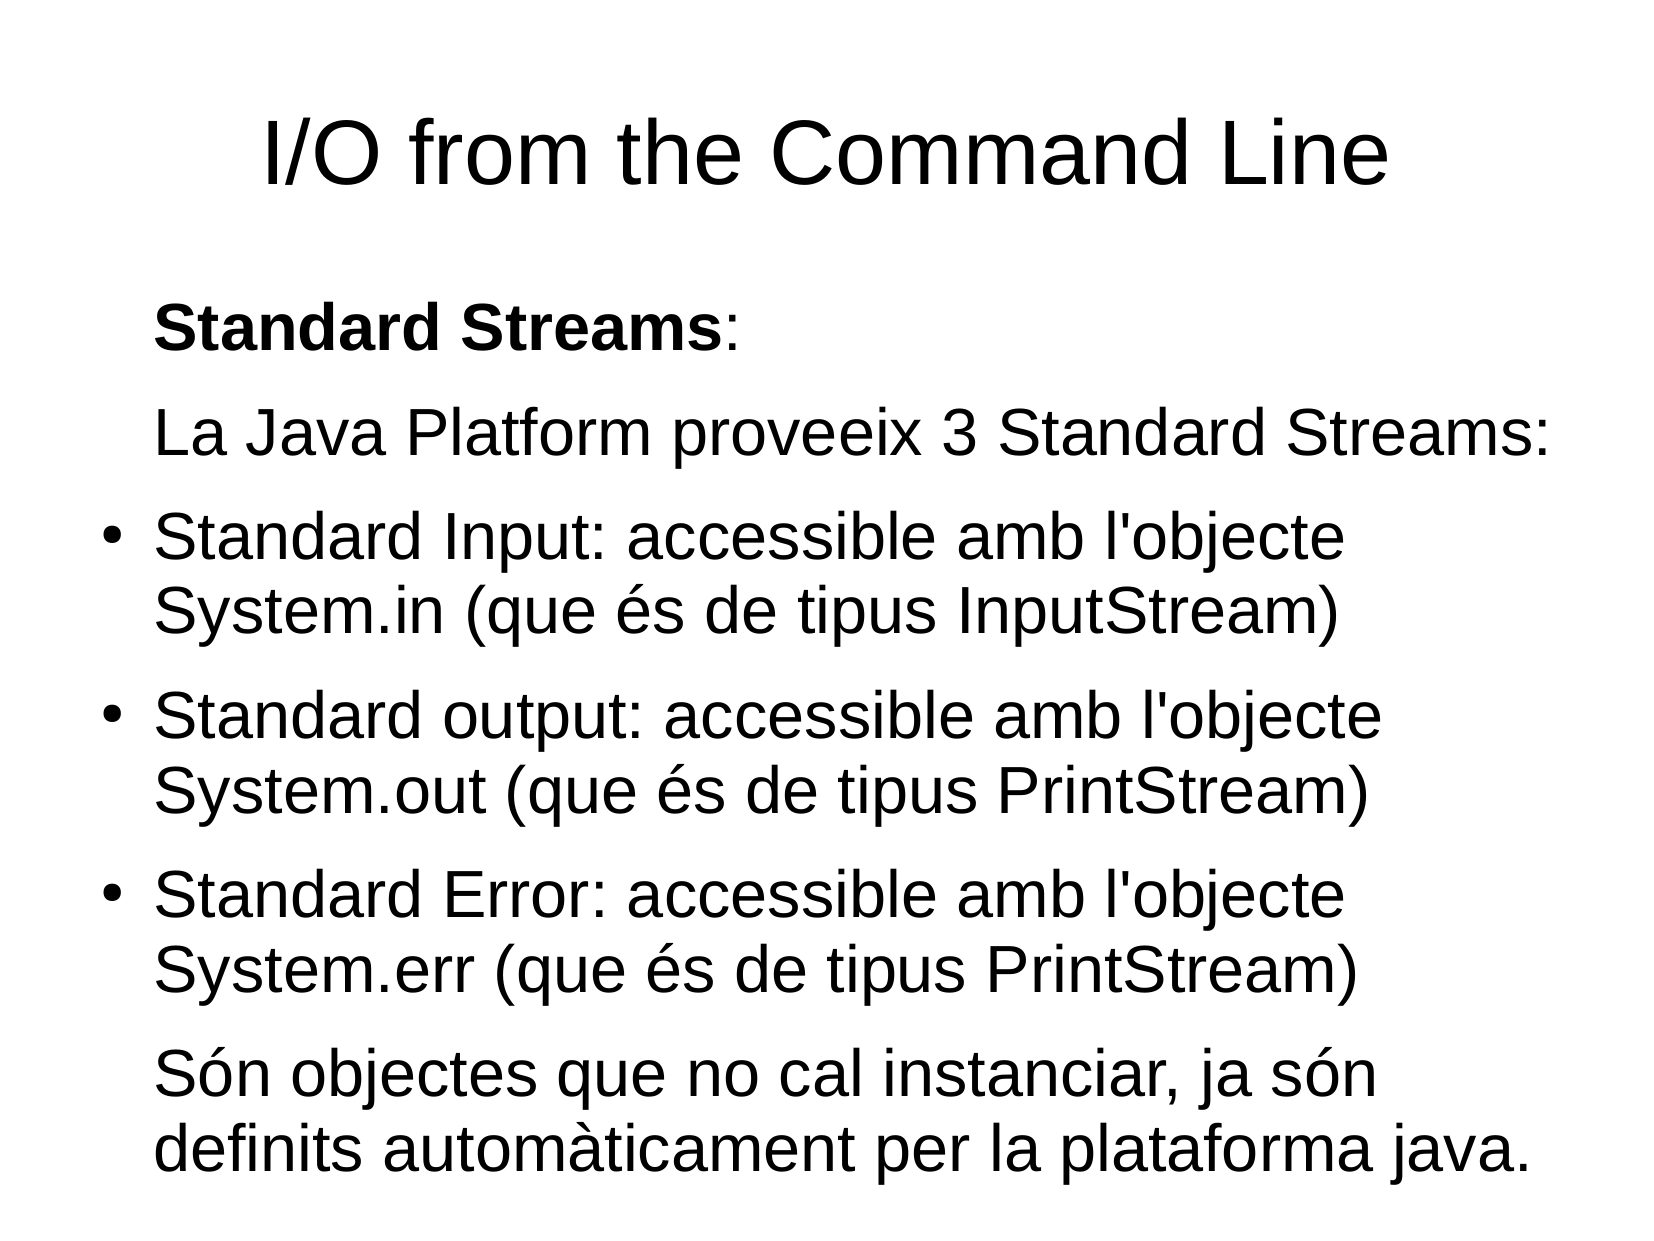

# I/O from the Command Line
Standard Streams:
La Java Platform proveeix 3 Standard Streams:
Standard Input: accessible amb l'objecte System.in (que és de tipus InputStream)
Standard output: accessible amb l'objecte System.out (que és de tipus PrintStream)
Standard Error: accessible amb l'objecte System.err (que és de tipus PrintStream)
Són objectes que no cal instanciar, ja són definits automàticament per la plataforma java.